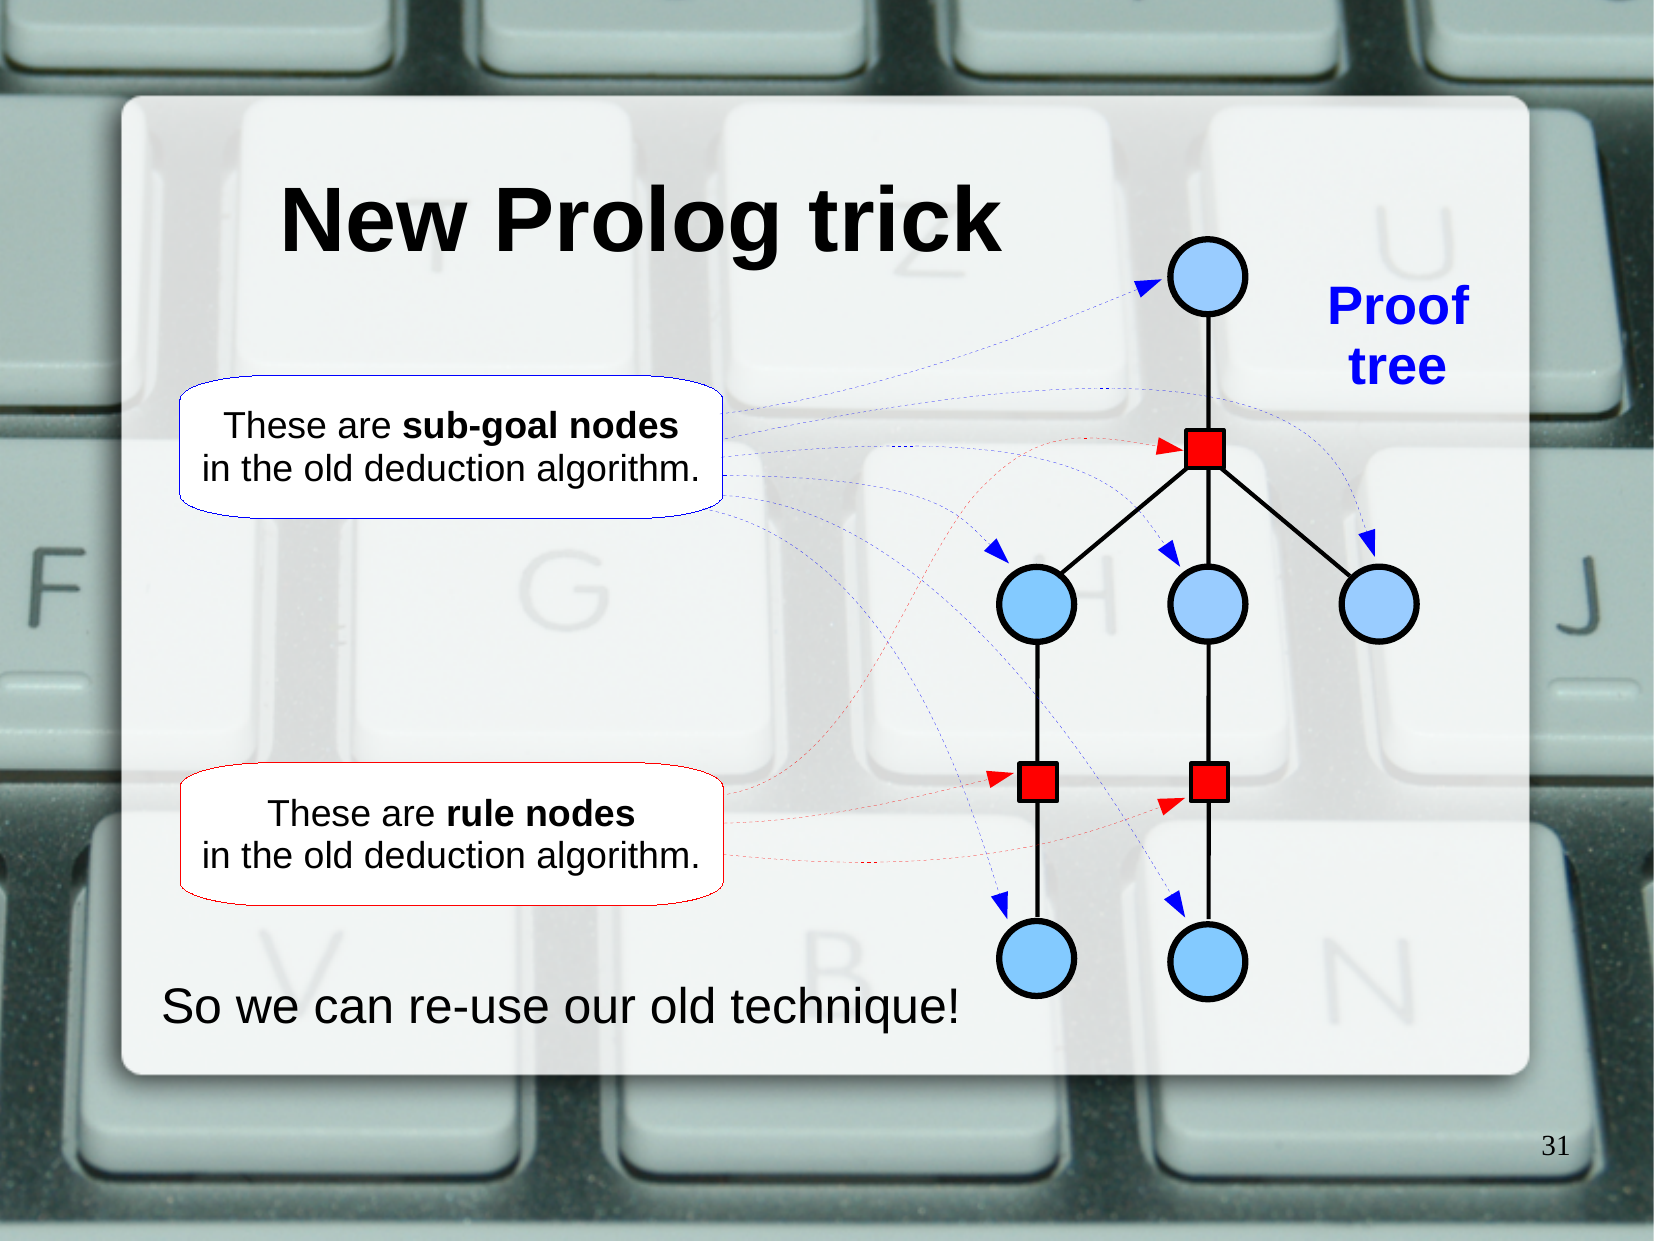

# New Prolog trick
Proof
tree
These are sub-goal nodes
in the old deduction algorithm.
These are rule nodes
in the old deduction algorithm.
So we can re-use our old technique!
31